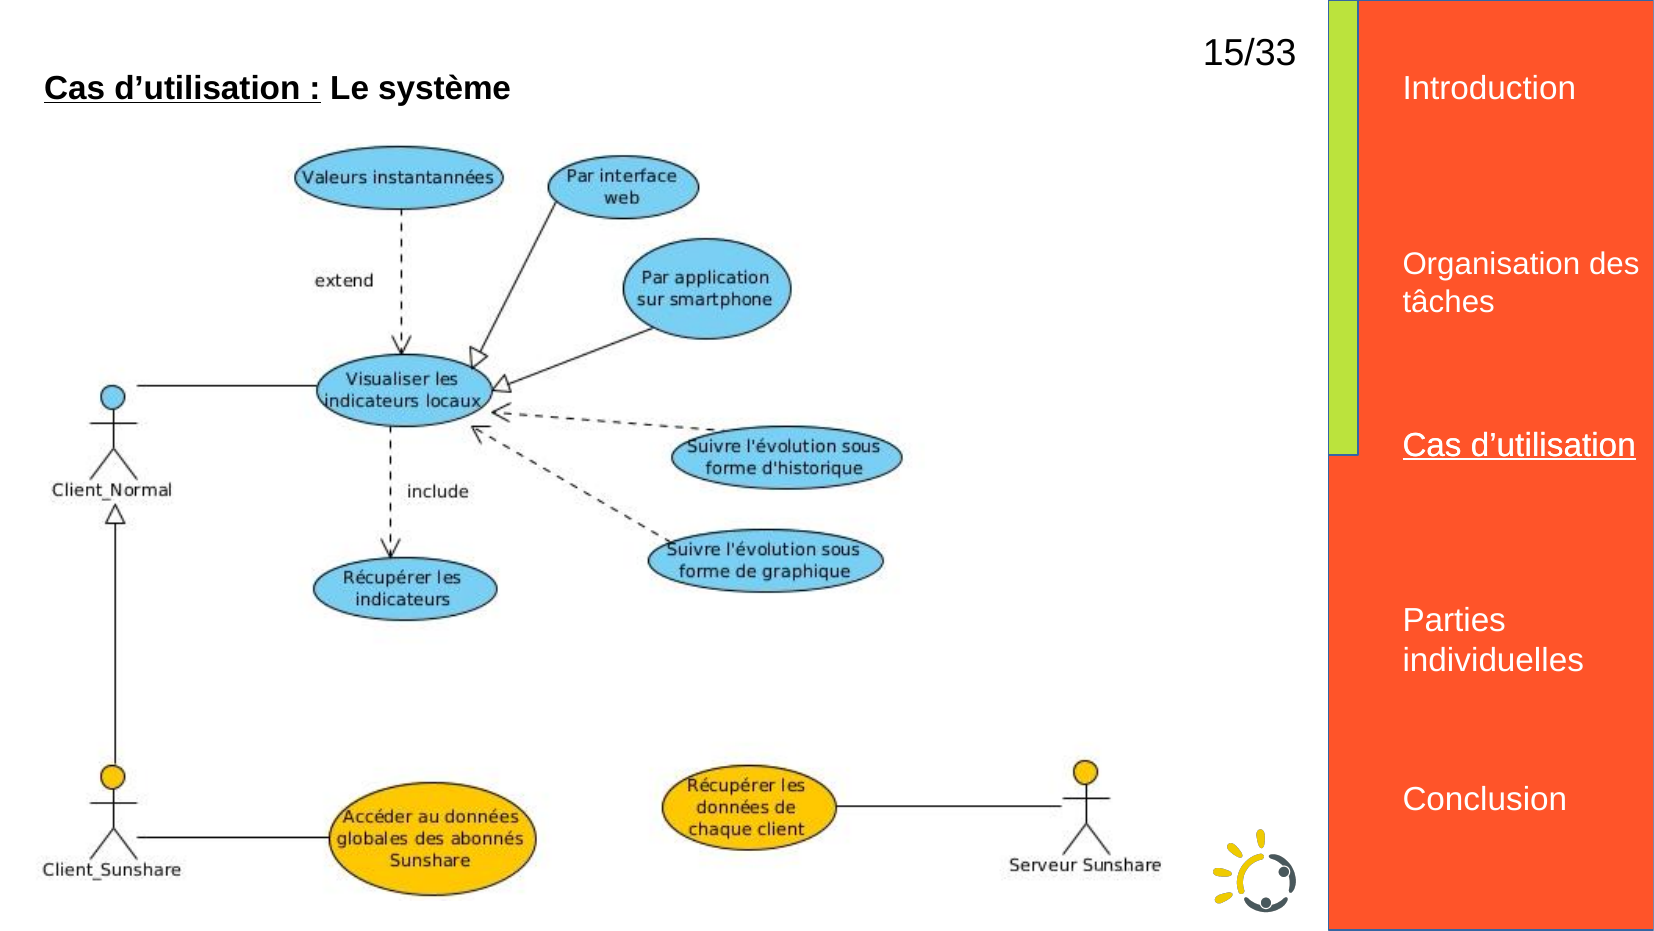

Cas d’utilisation : Le système
Cas d’utilisation